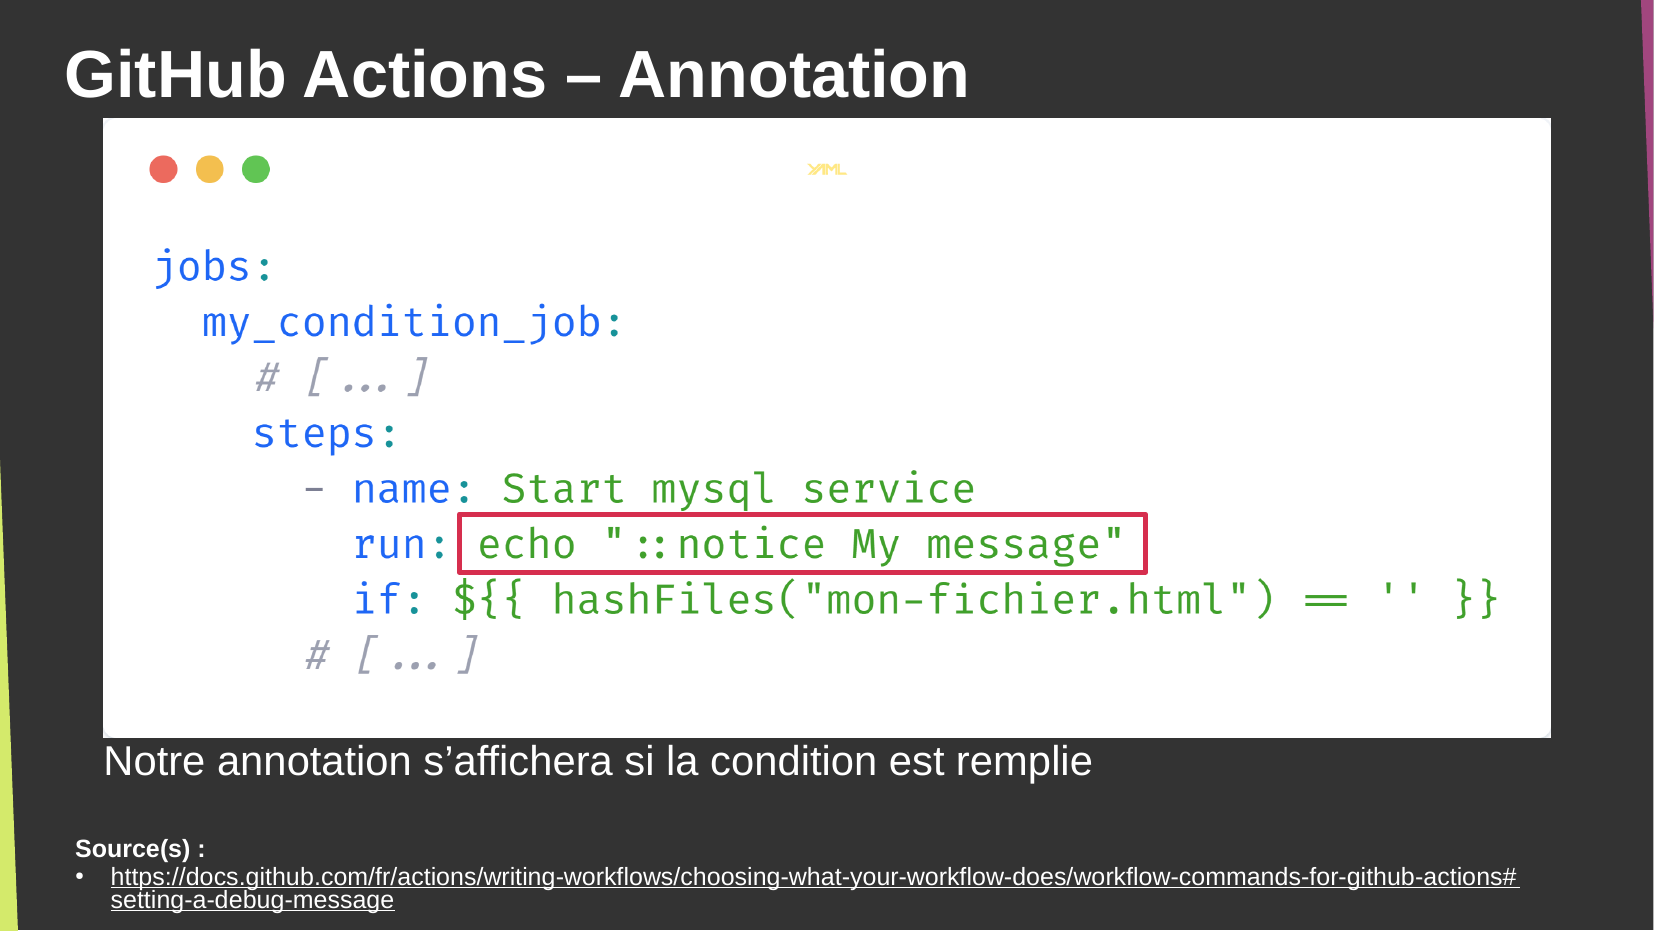

0
# GitHub Actions – Annotation
Notre annotation s’affichera si la condition est remplie
Source(s) :
https://docs.github.com/fr/actions/writing-workflows/choosing-what-your-workflow-does/workflow-commands-for-github-actions#setting-a-debug-message